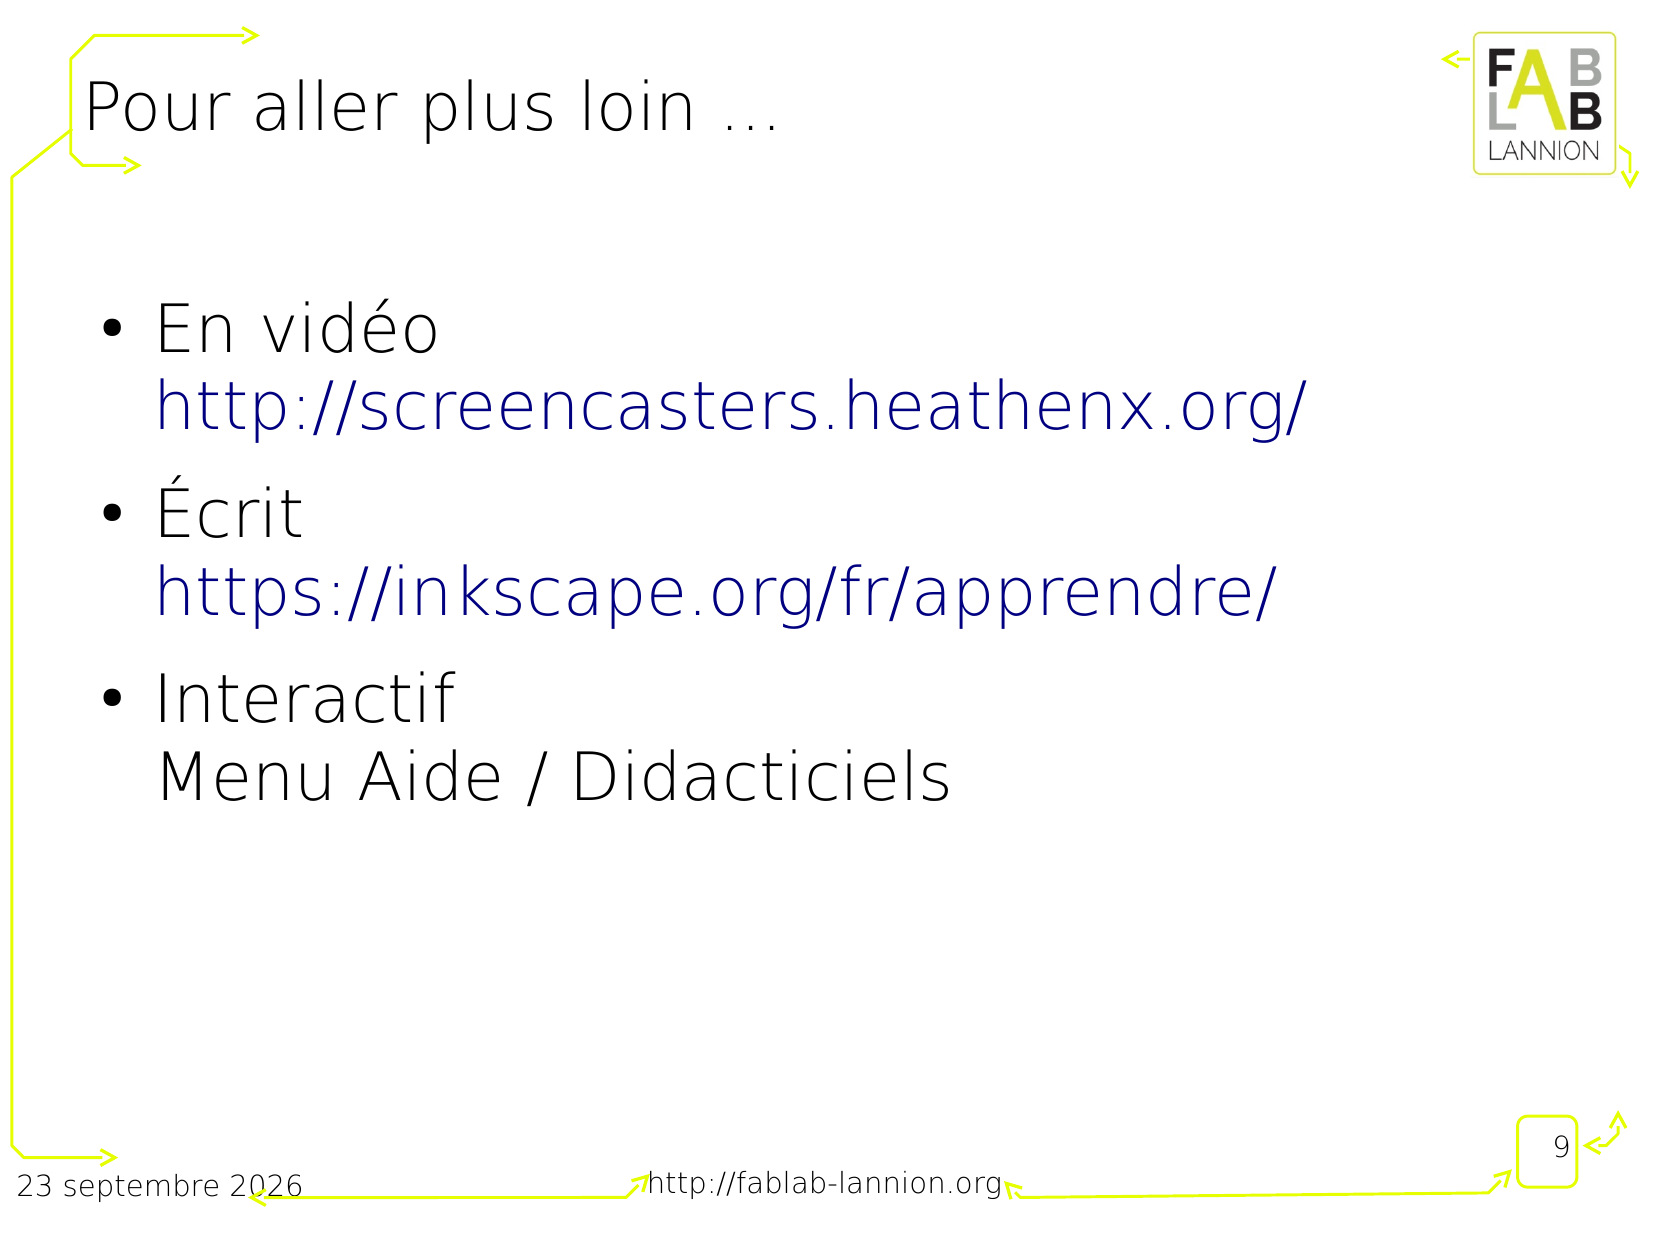

# Pour aller plus loin ...
En vidéo
http://screencasters.heathenx.org/
Écrit
https://inkscape.org/fr/apprendre/
Interactif
Menu Aide / Didacticiels
9